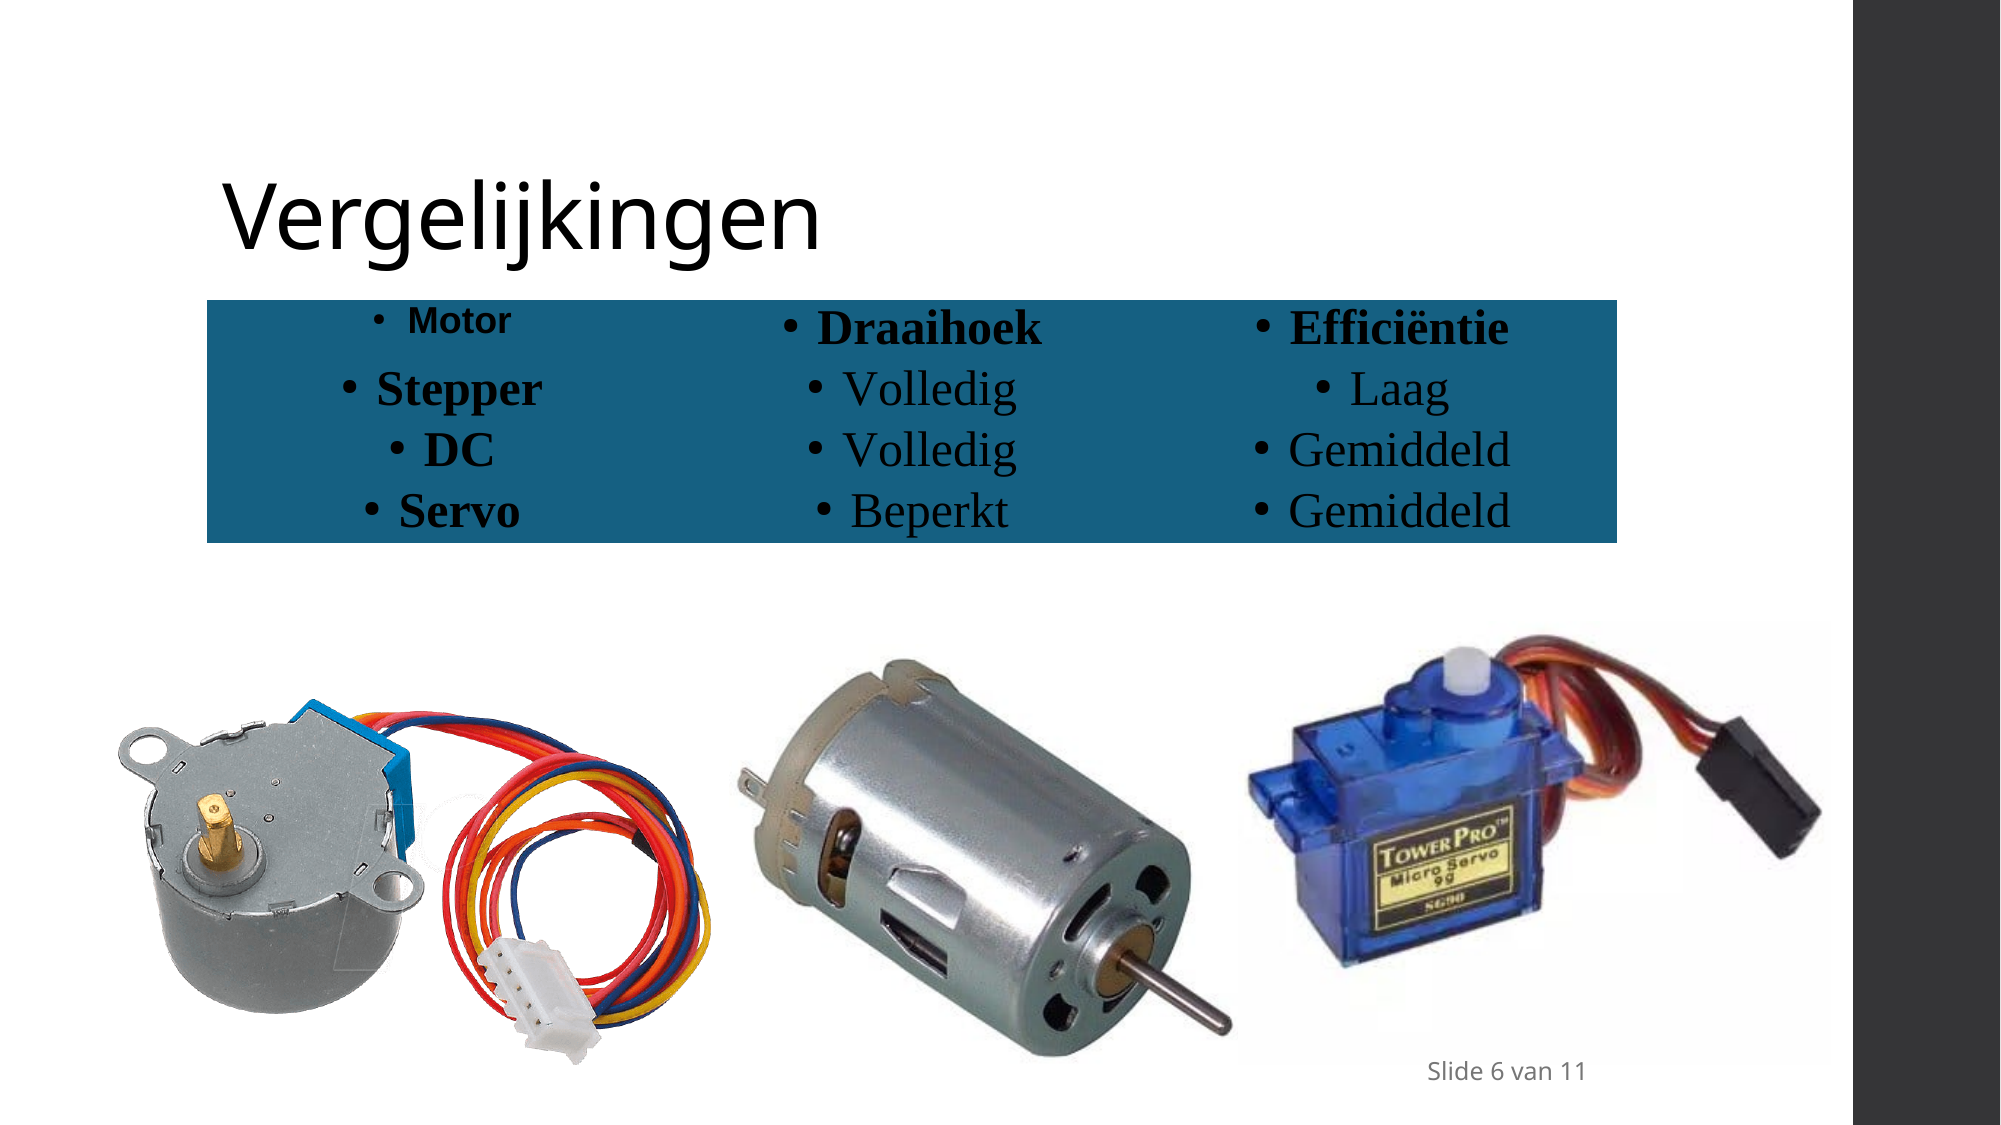

# Vergelijkingen
| Motor | Draaihoek | Efficiëntie |
| --- | --- | --- |
| Stepper | Volledig | Laag |
| DC | Volledig | Gemiddeld |
| Servo | Beperkt | Gemiddeld |
Slide van 11